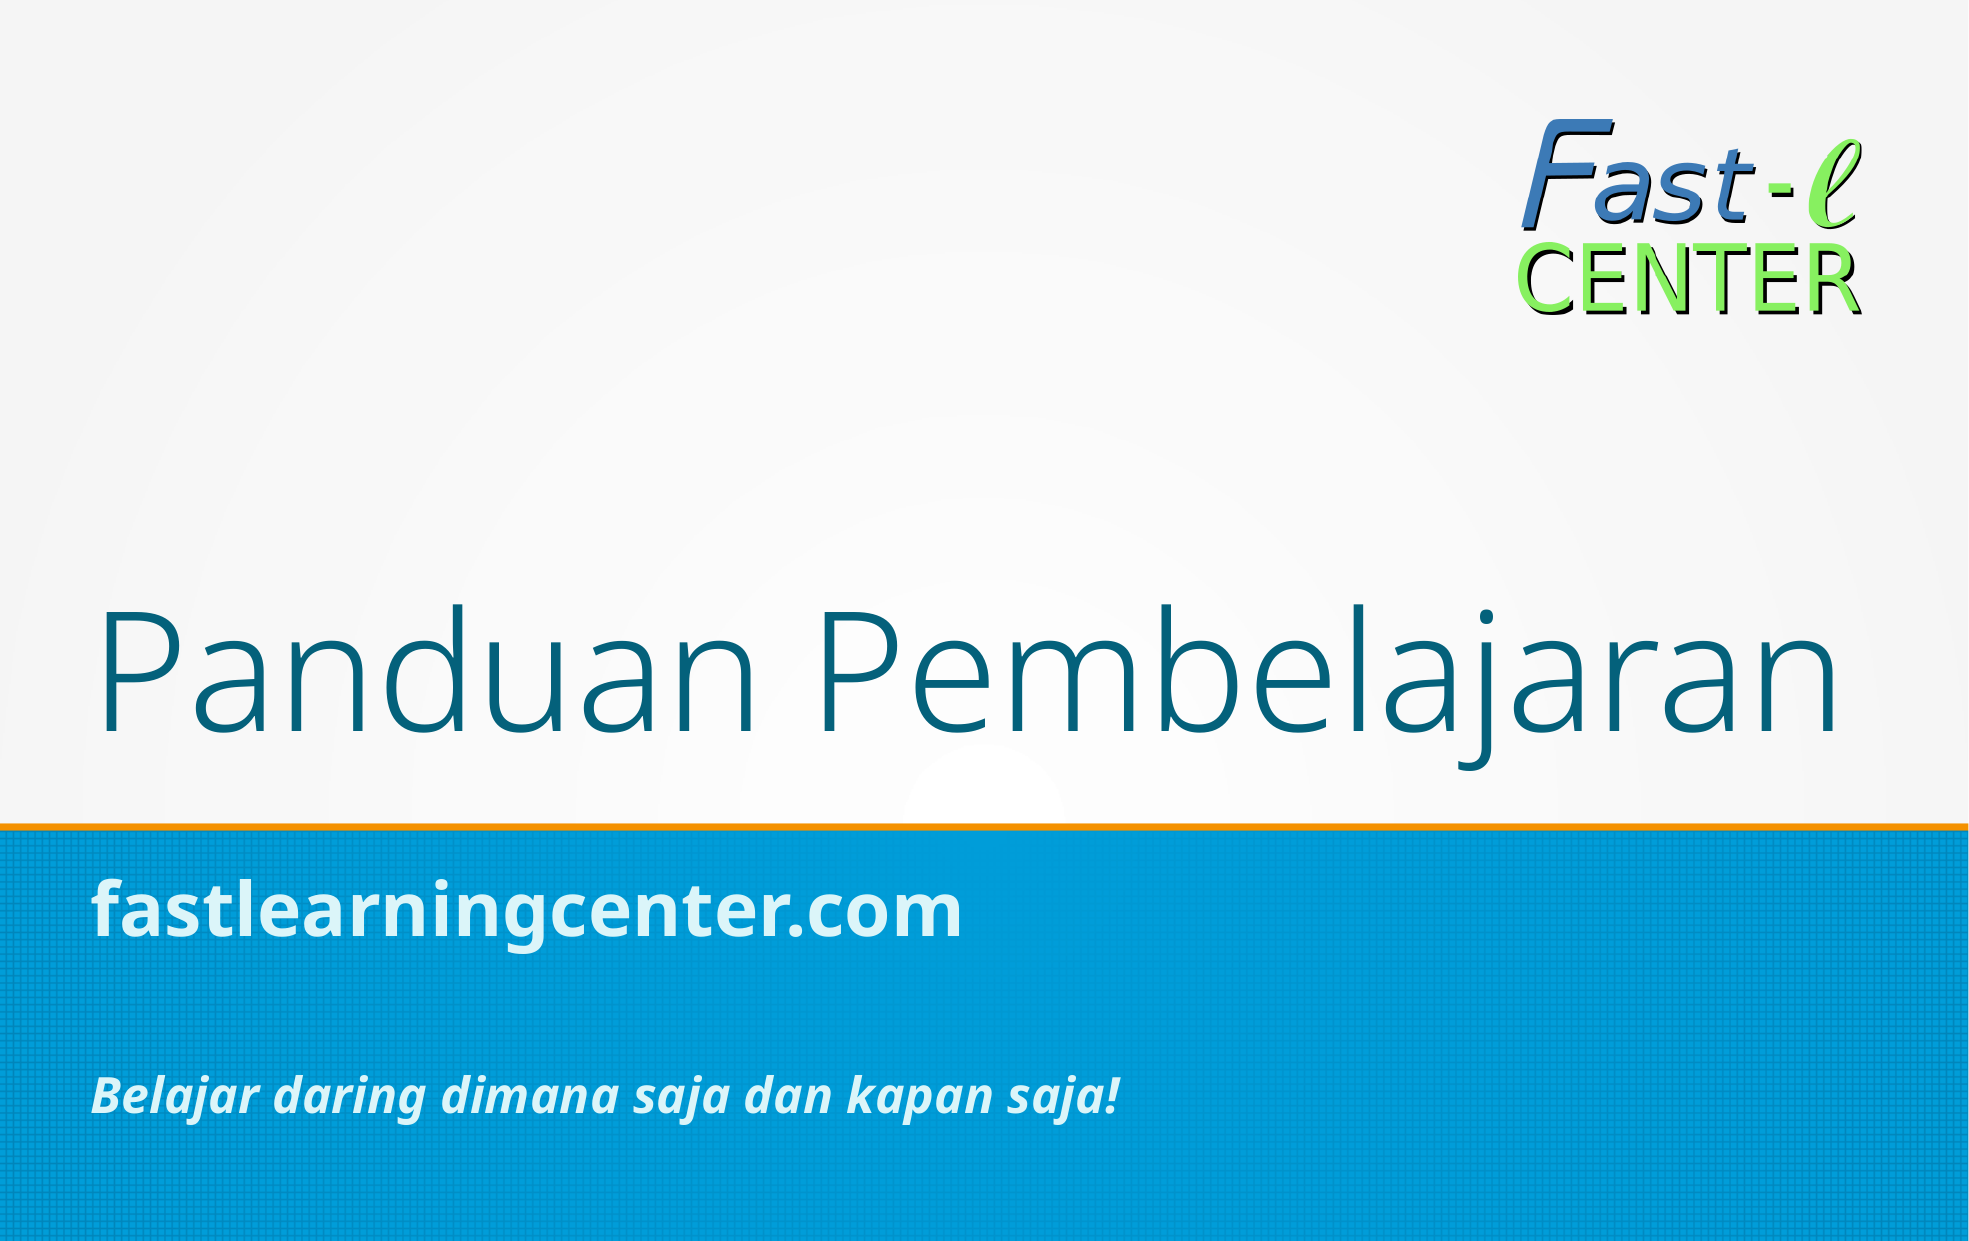

# Panduan Pembelajaran
fastlearningcenter.com
Belajar daring dimana saja dan kapan saja!